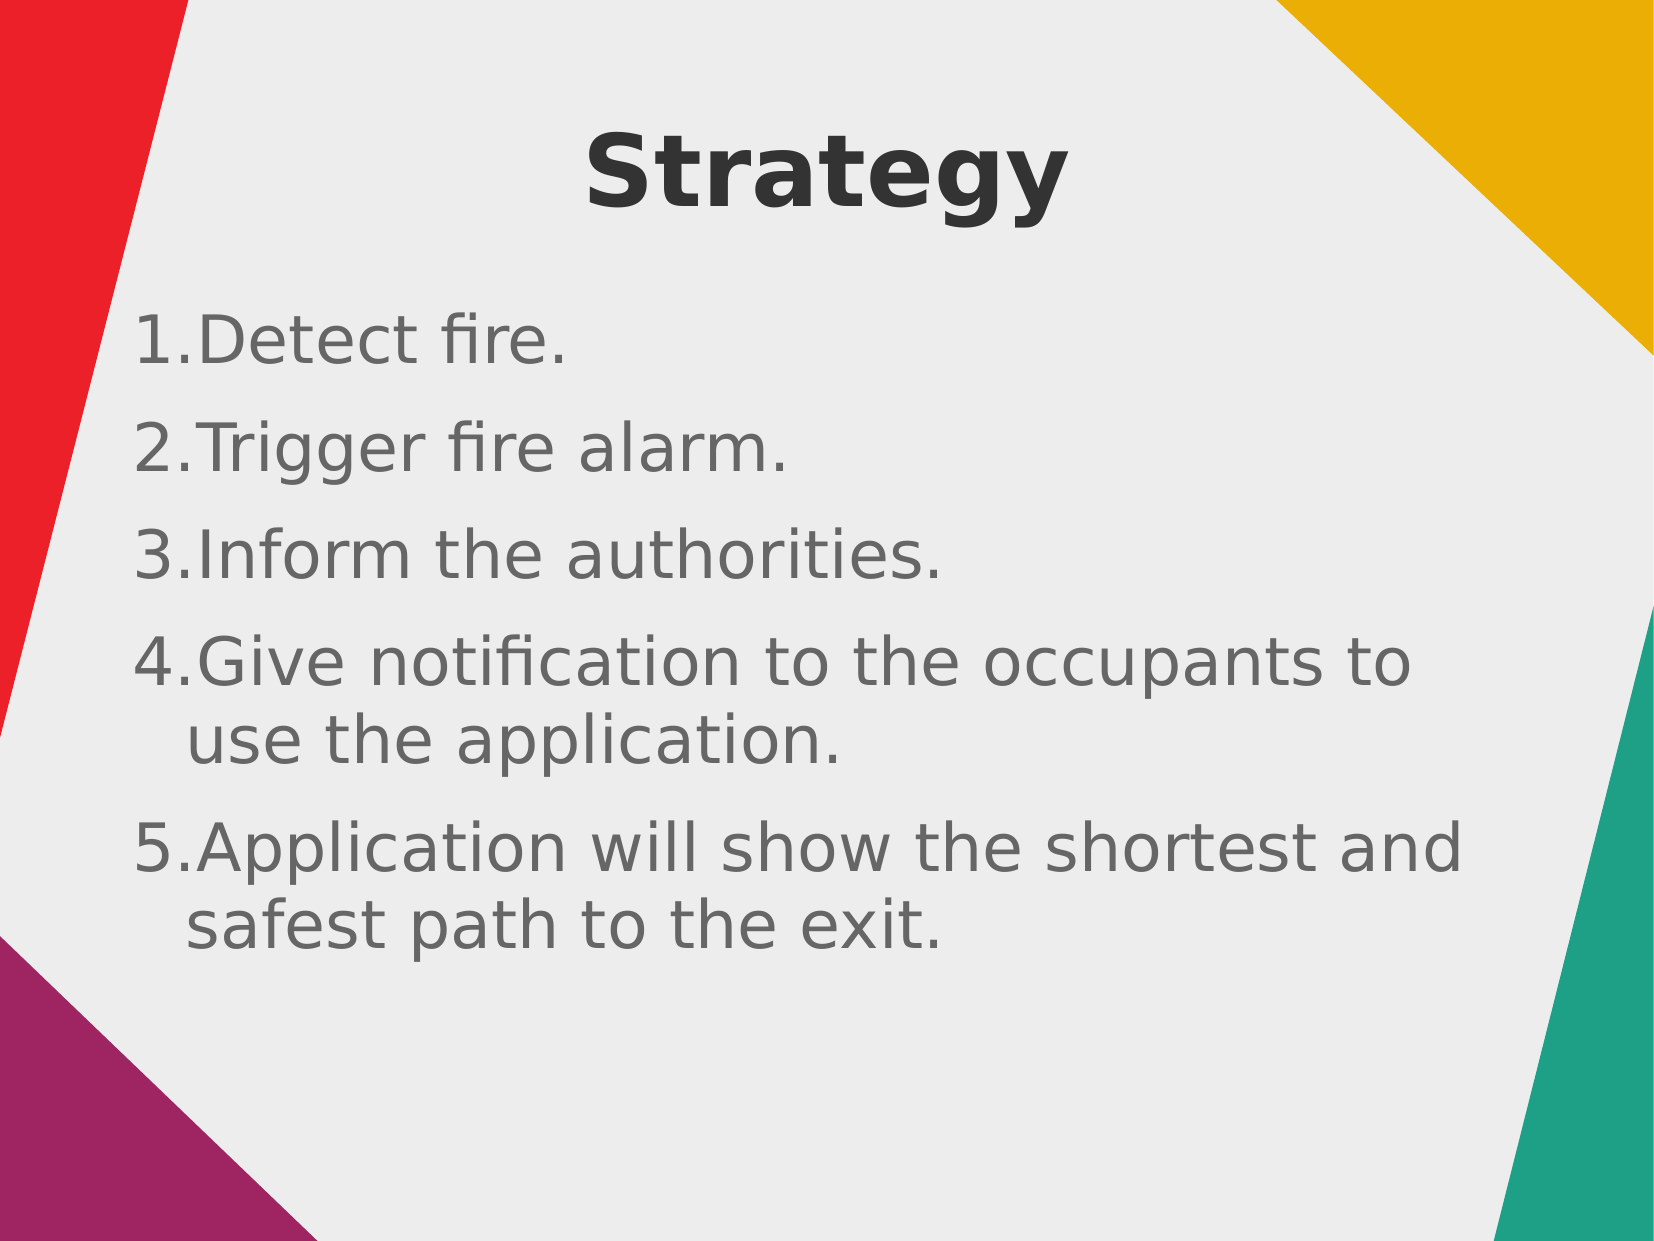

# Strategy
Detect fire.
Trigger fire alarm.
Inform the authorities.
Give notification to the occupants to use the application.
Application will show the shortest and safest path to the exit.